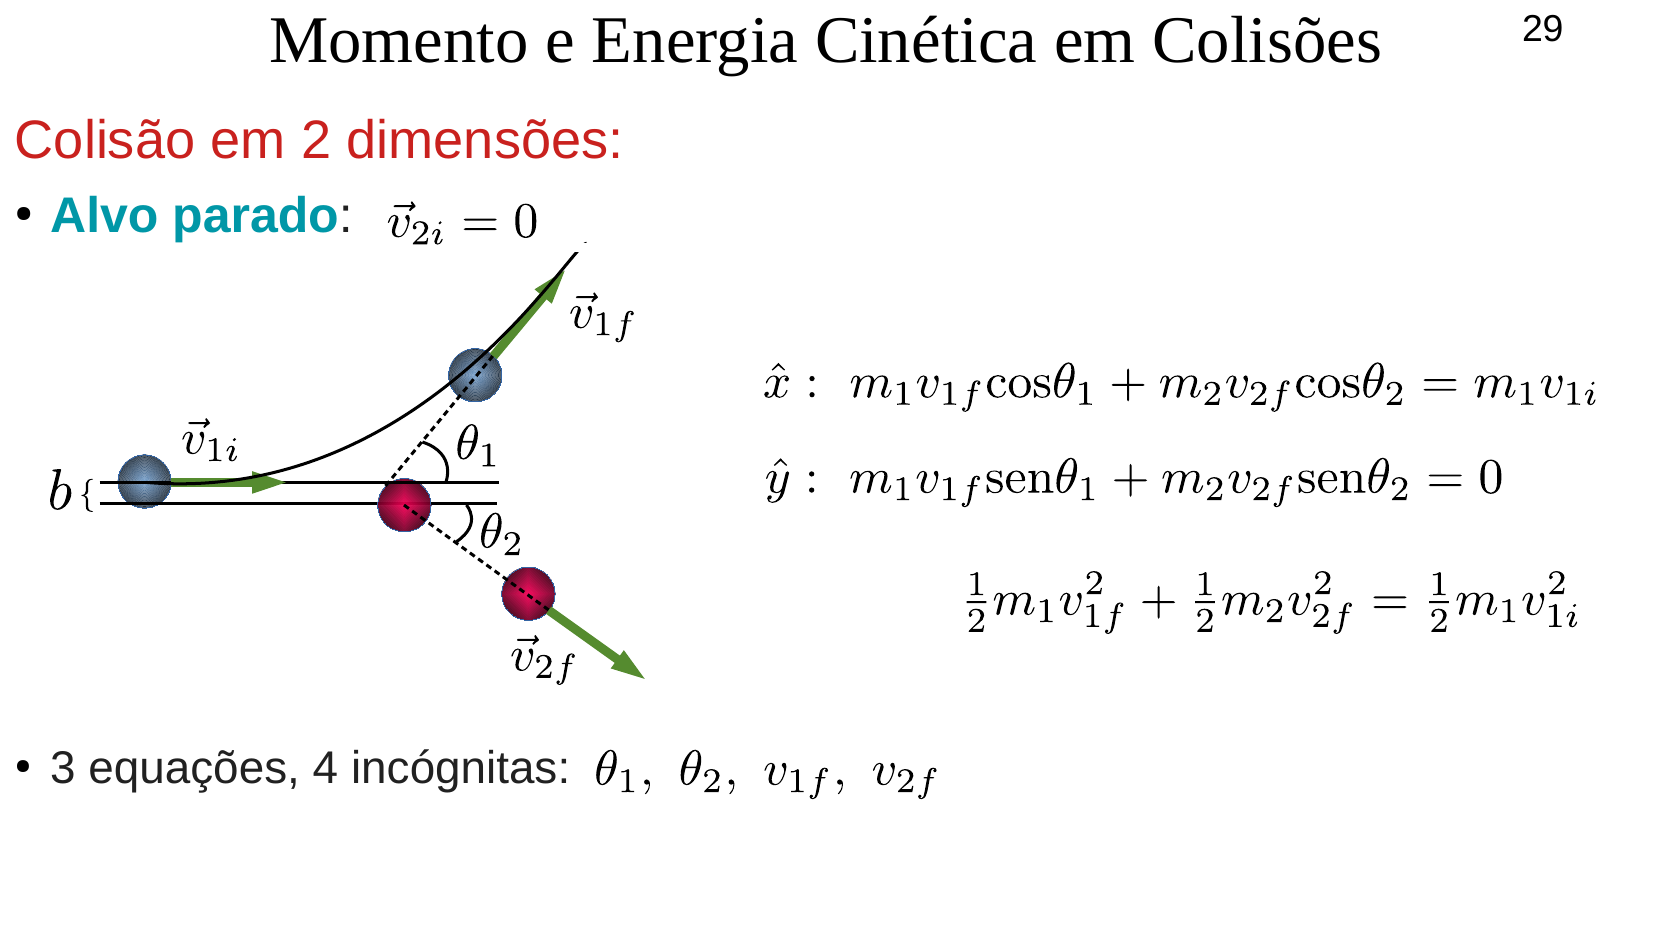

Momento e Energia Cinética em Colisões
Colisão em 2 dimensões:
Alvo parado:
3 equações, 4 incógnitas: